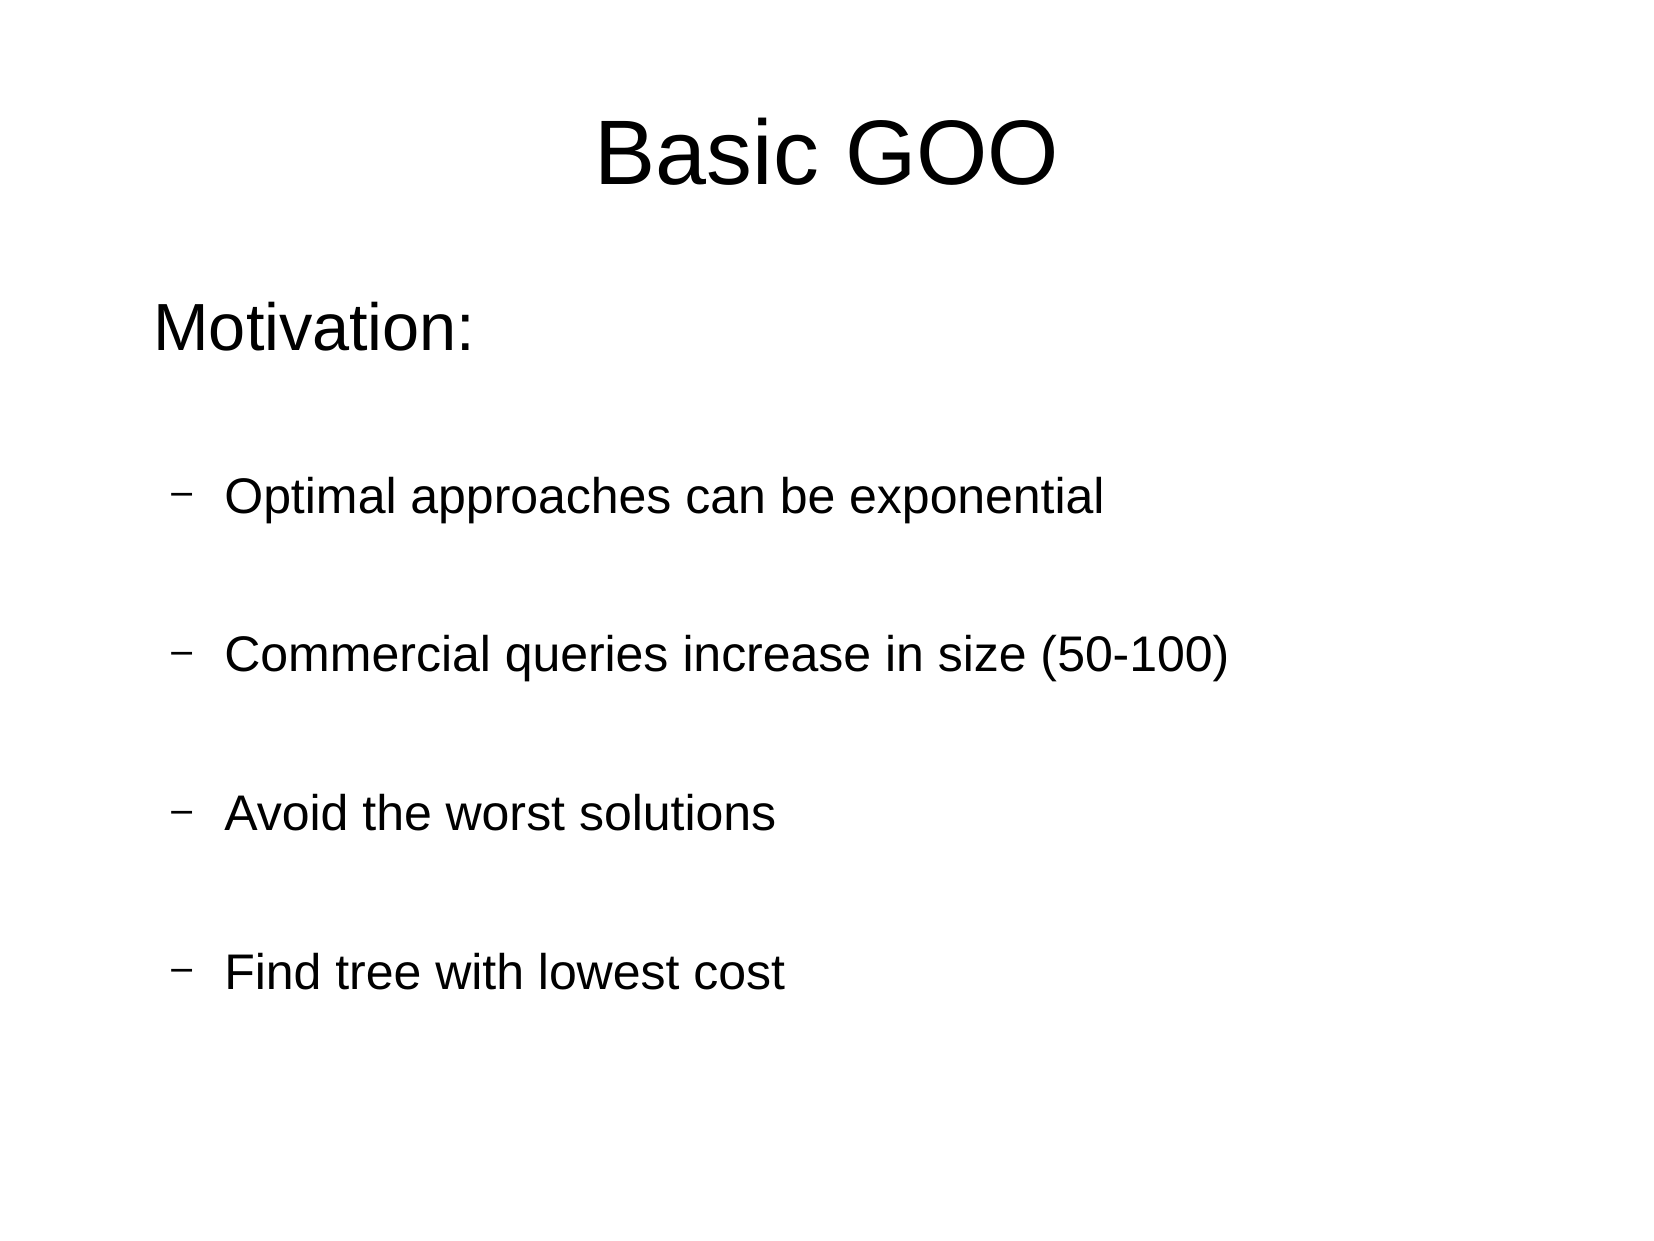

# Basic GOO
Motivation:
Optimal approaches can be exponential
Commercial queries increase in size (50-100)
Avoid the worst solutions
Find tree with lowest cost